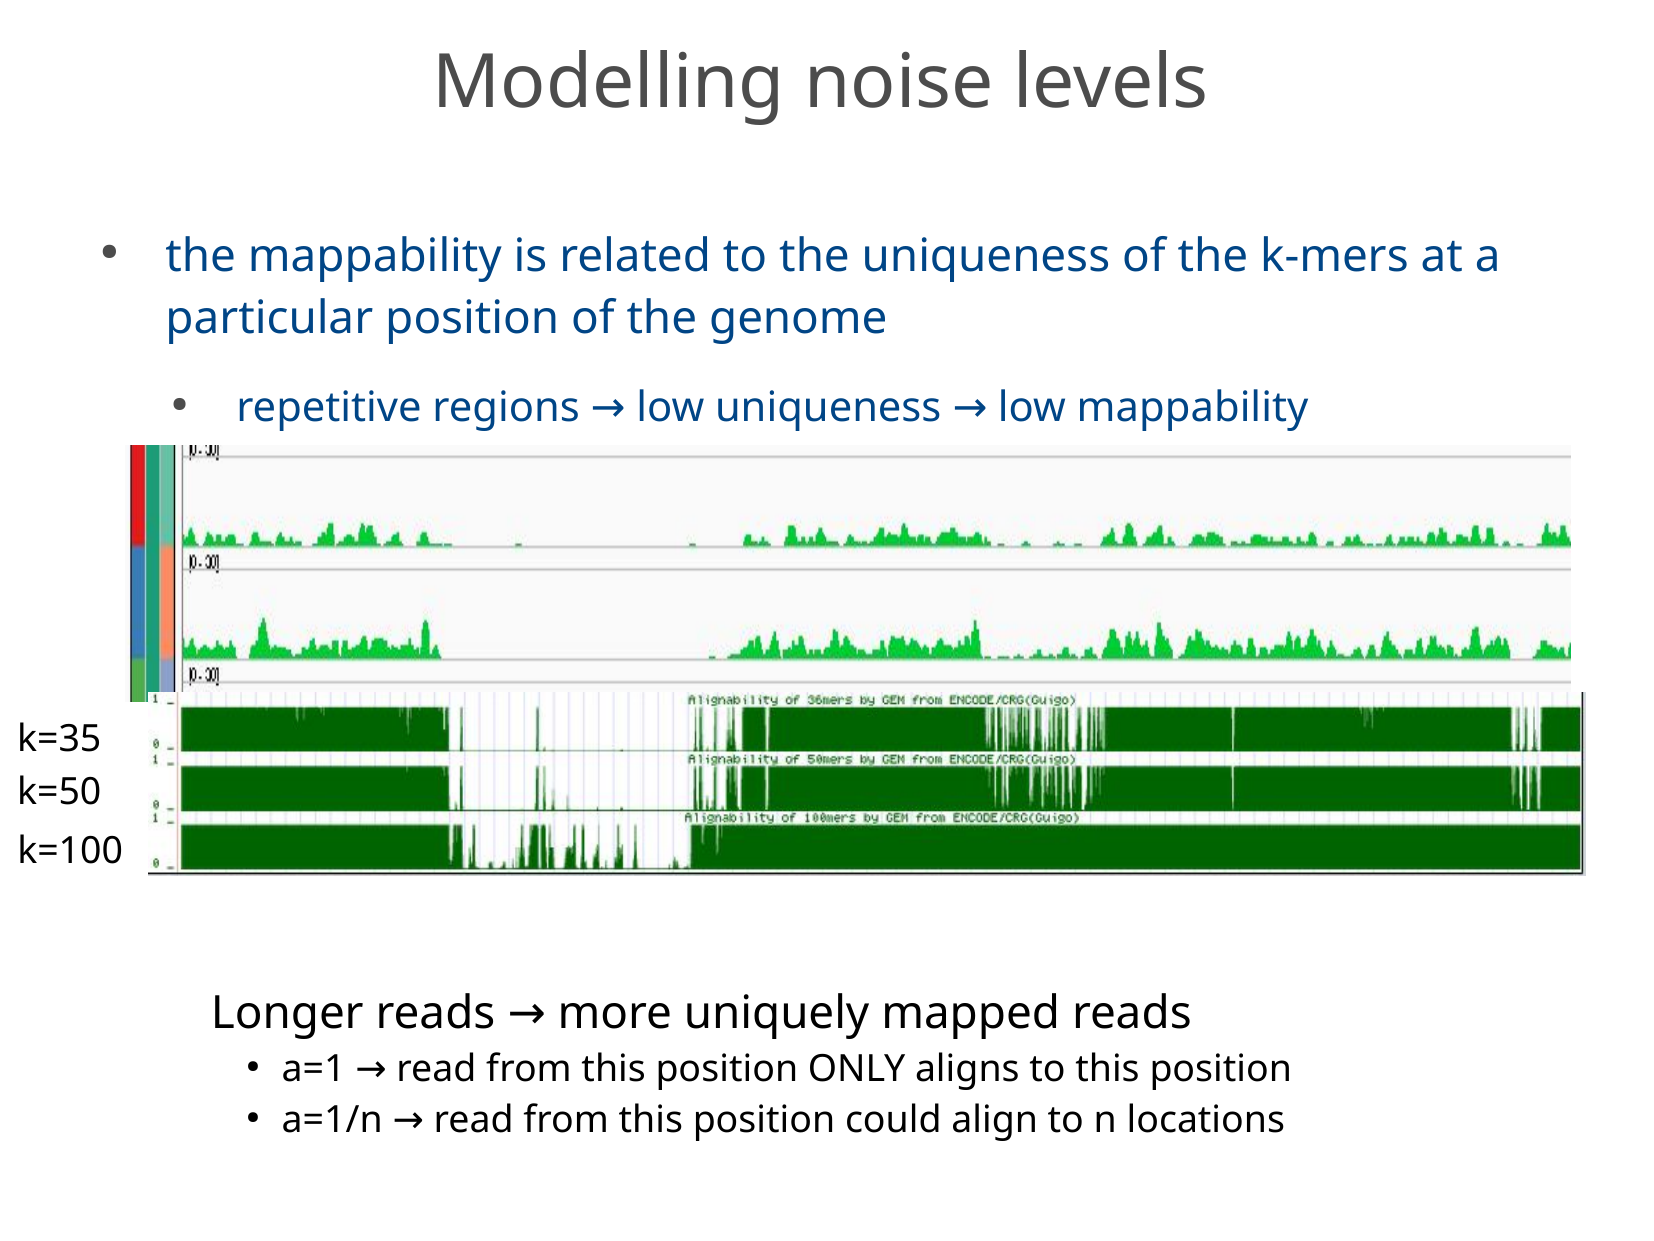

# Modelling noise levels
the mappability is related to the uniqueness of the k-mers at a particular position of the genome
repetitive regions → low uniqueness → low mappability
k=35
k=50
k=100
Longer reads → more uniquely mapped reads
a=1 → read from this position ONLY aligns to this position
a=1/n → read from this position could align to n locations